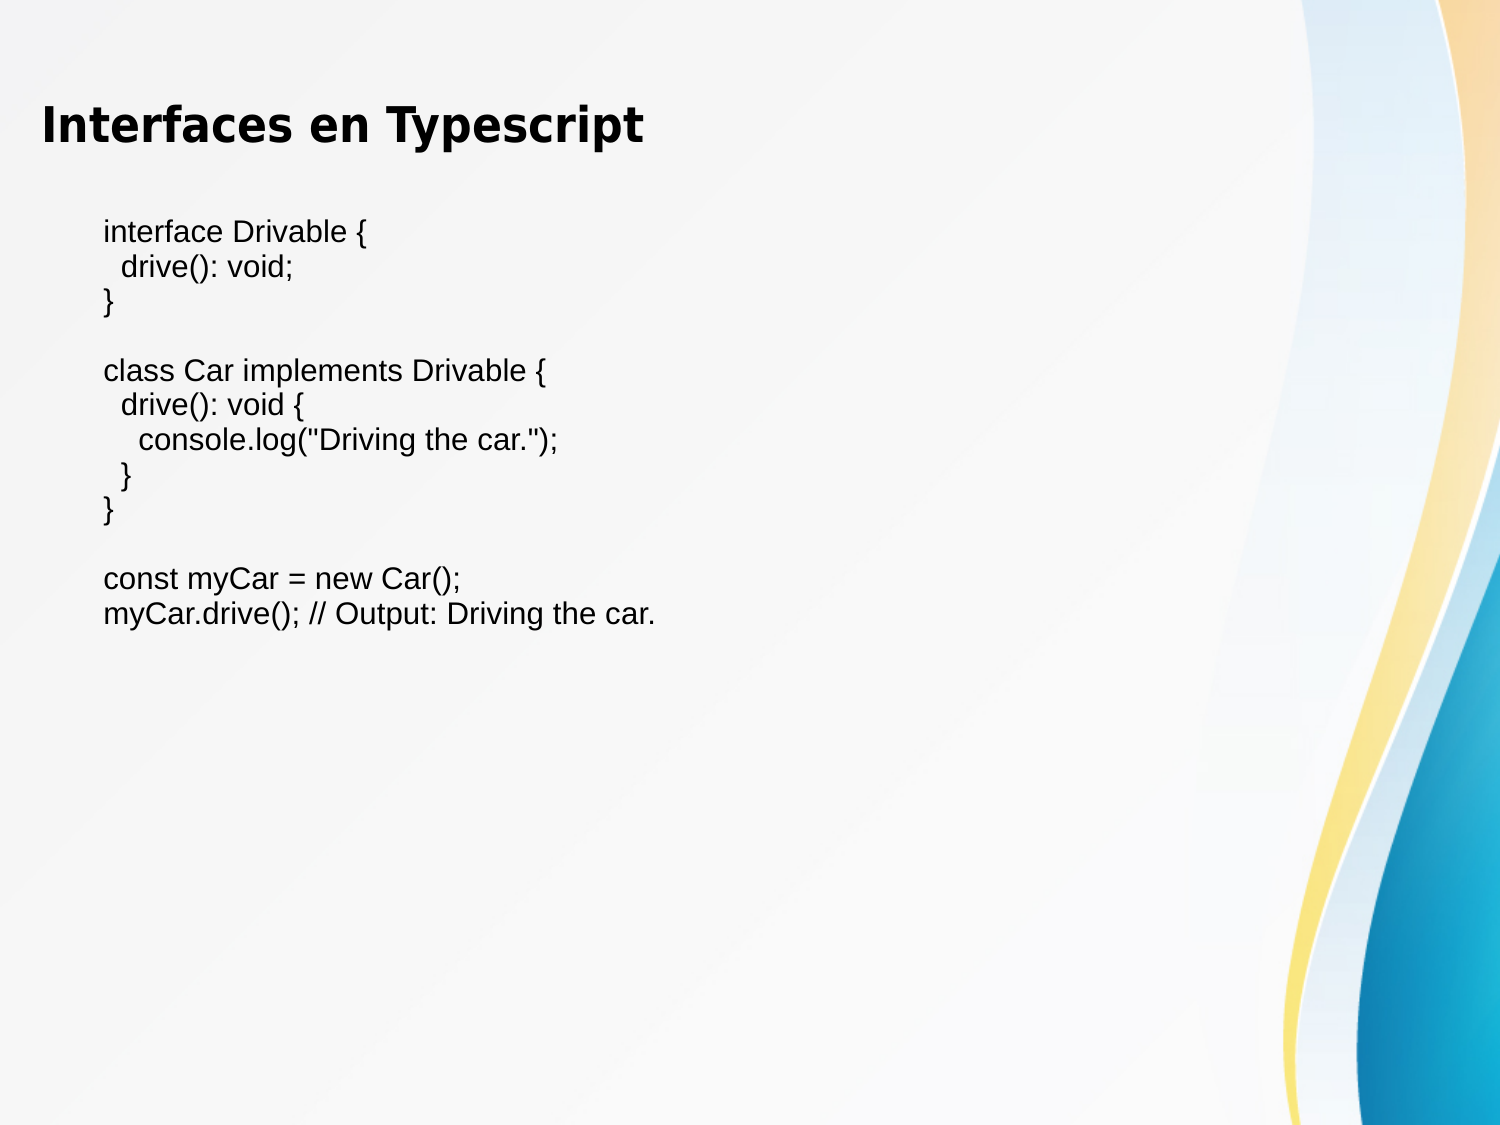

Interfaces en Typescript
interface Drivable {
 drive(): void;
}
class Car implements Drivable {
 drive(): void {
 console.log("Driving the car.");
 }
}
const myCar = new Car();
myCar.drive(); // Output: Driving the car.